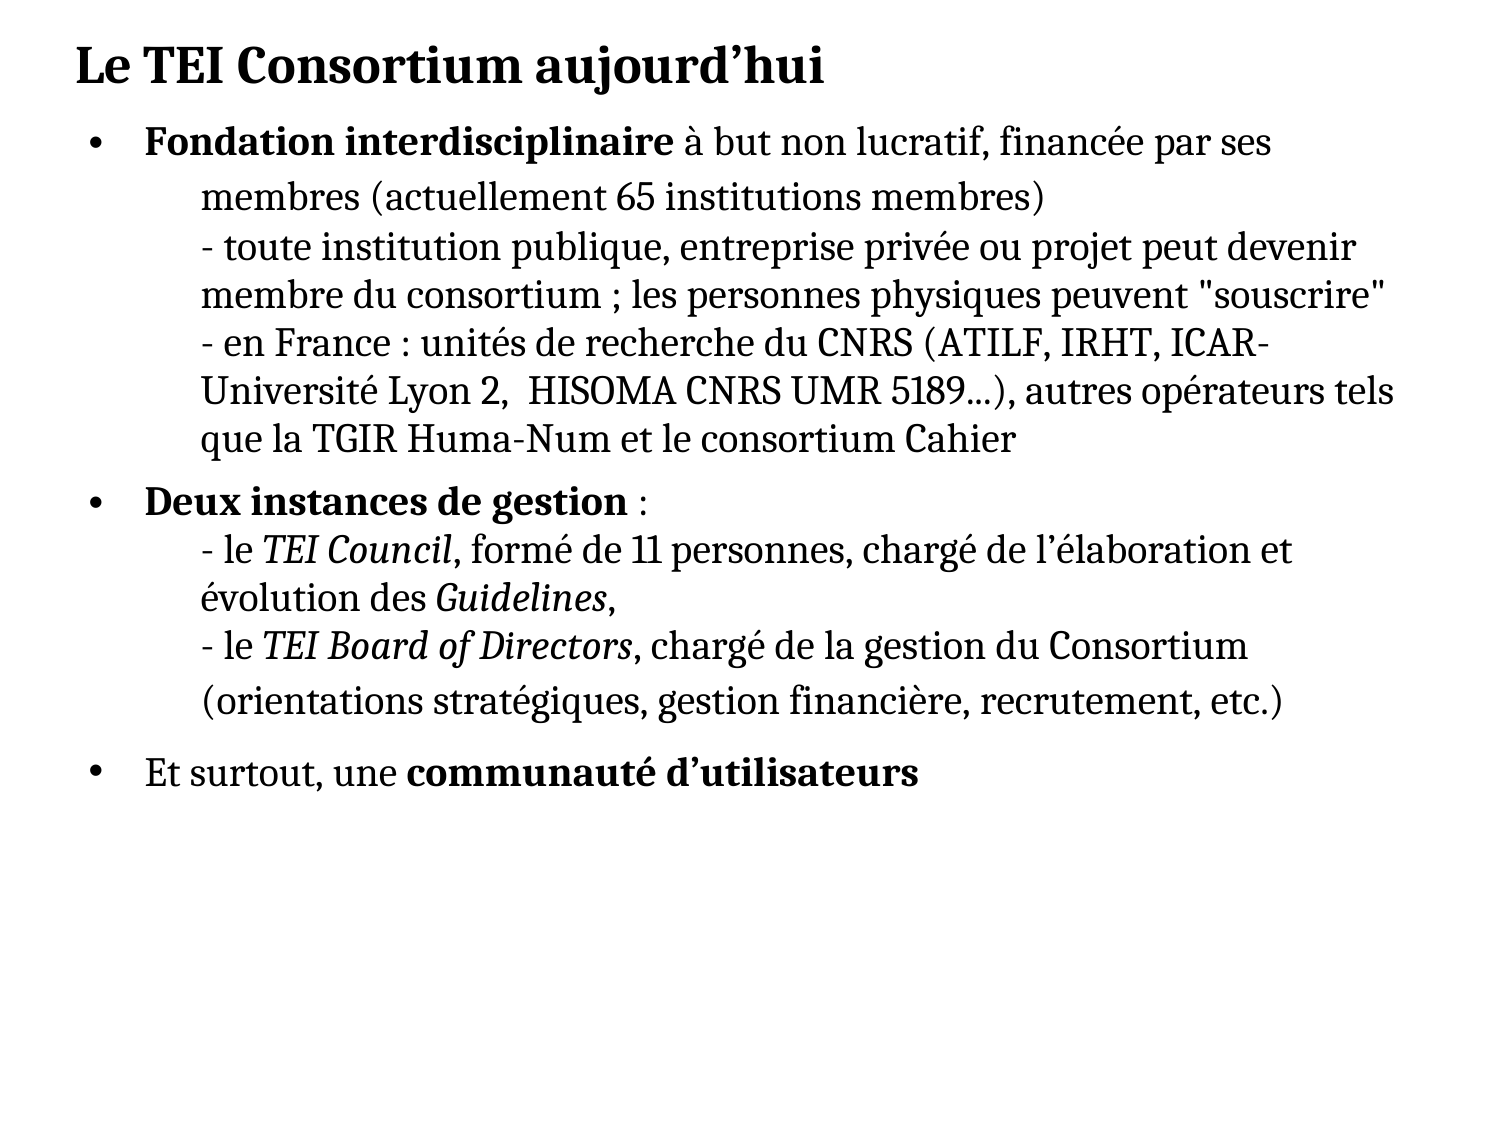

# Le TEI Consortium aujourd’hui
Fondation interdisciplinaire à but non lucratif, financée par ses membres (actuellement 65 institutions membres)‏
- toute institution publique, entreprise privée ou projet peut devenir membre du consortium ; les personnes physiques peuvent "souscrire"
- en France : unités de recherche du CNRS (ATILF, IRHT, ICAR-Université Lyon 2, HISOMA CNRS UMR 5189...), autres opérateurs tels que la TGIR Huma-Num et le consortium Cahier
Deux instances de gestion :
- le TEI Council, formé de 11 personnes, chargé de l’élaboration et évolution des Guidelines,
- le TEI Board of Directors, chargé de la gestion du Consortium (orientations stratégiques, gestion financière, recrutement, etc.)‏
Et surtout, une communauté d’utilisateurs‏